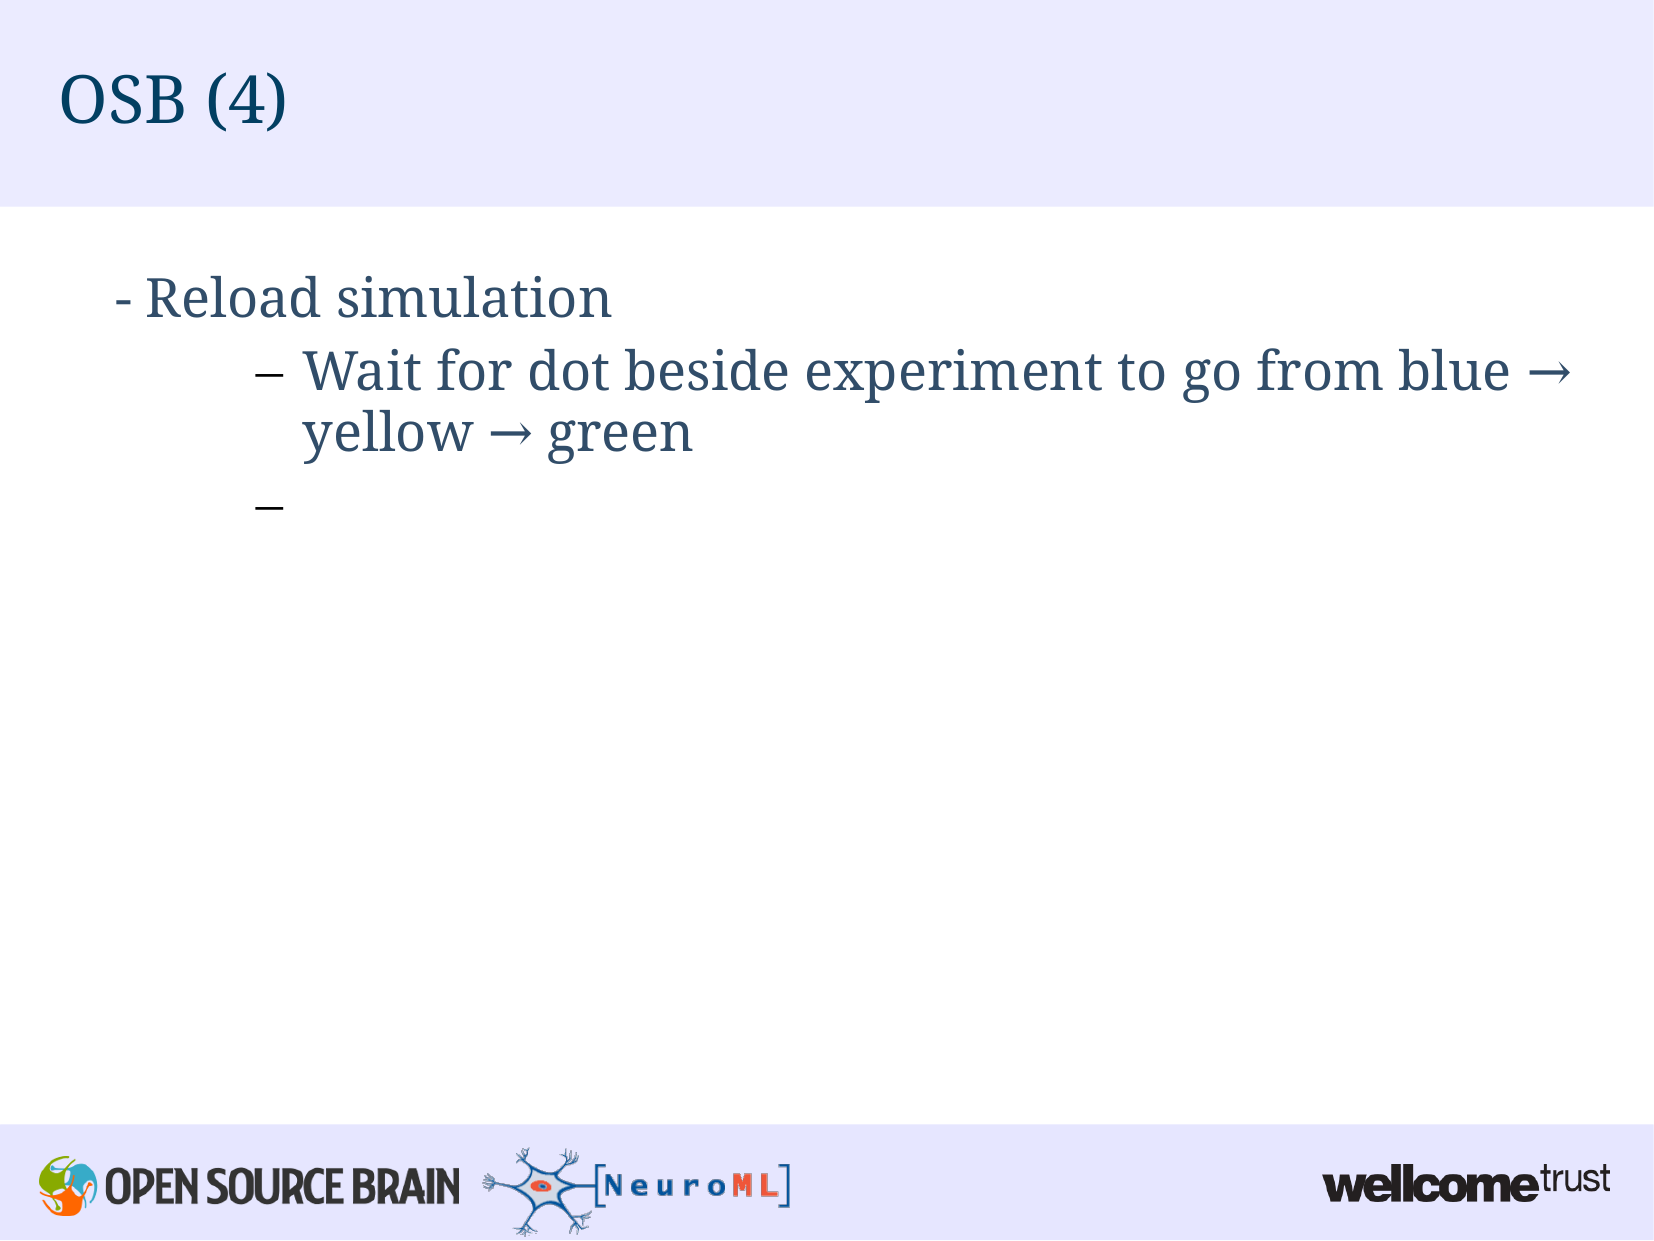

# OSB (4)
- Reload simulation
Wait for dot beside experiment to go from blue → yellow → green